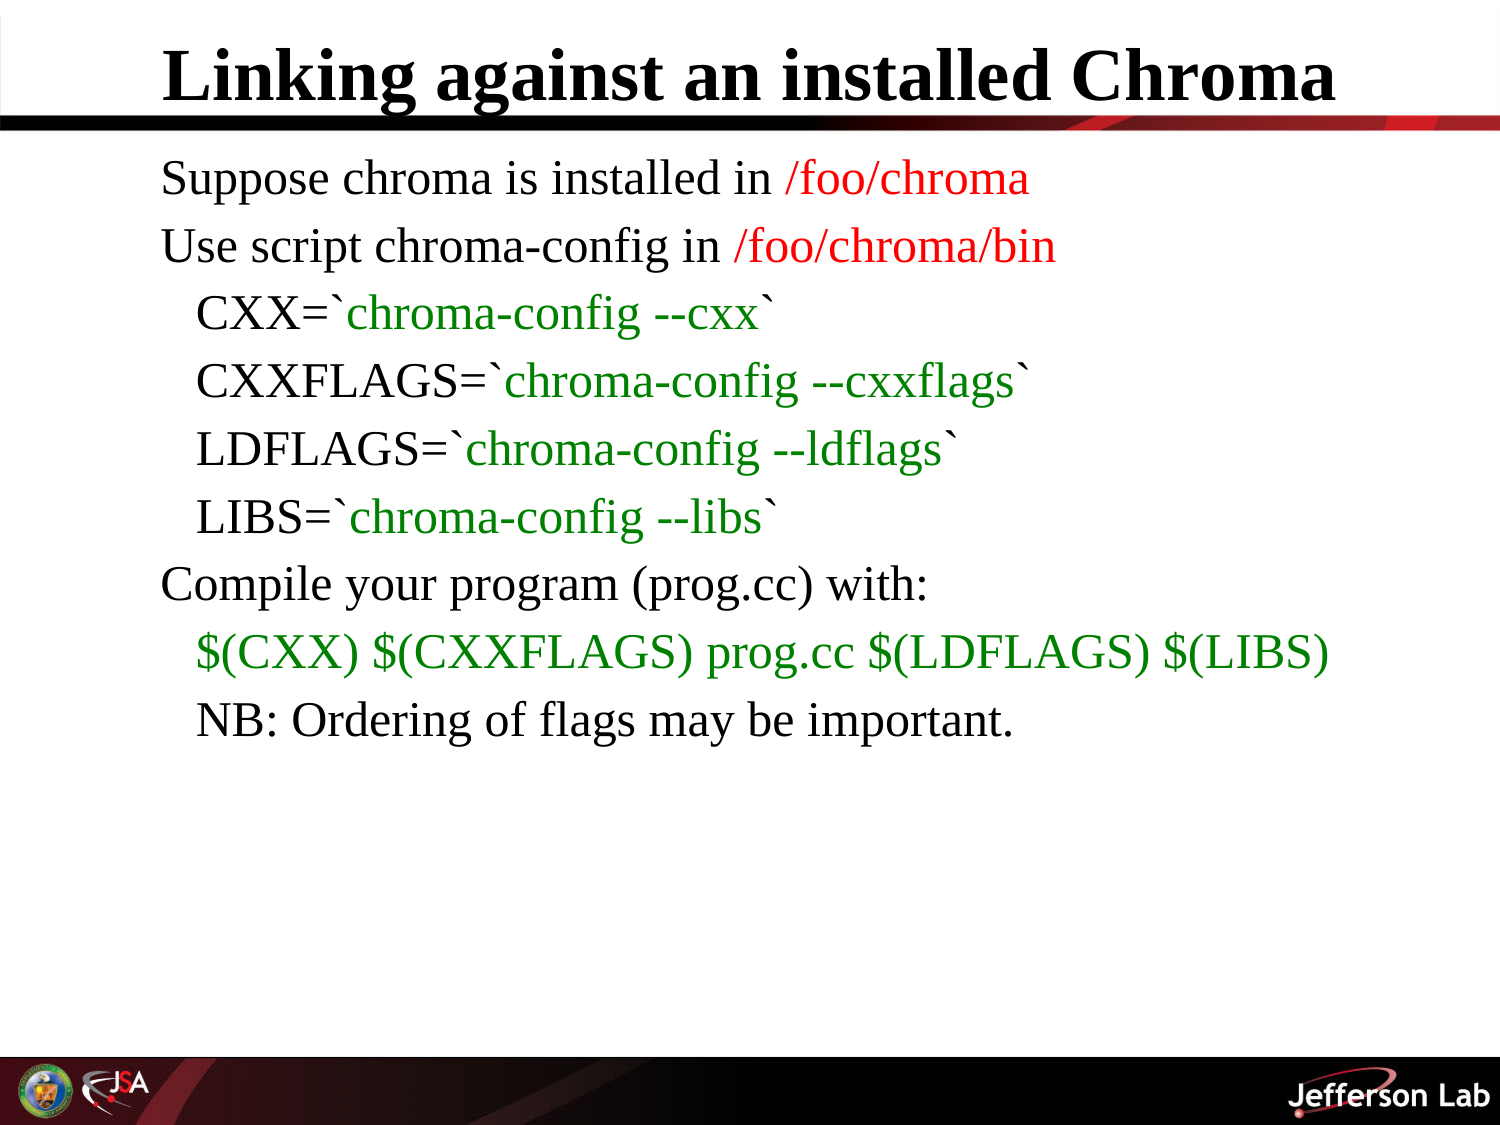

# Linking against an installed Chroma
Suppose chroma is installed in /foo/chroma
Use script chroma-config in /foo/chroma/bin
CXX=`chroma-config --cxx`
CXXFLAGS=`chroma-config --cxxflags`
LDFLAGS=`chroma-config --ldflags`
LIBS=`chroma-config --libs`
Compile your program (prog.cc) with:
$(CXX) $(CXXFLAGS) prog.cc $(LDFLAGS) $(LIBS)
NB: Ordering of flags may be important.